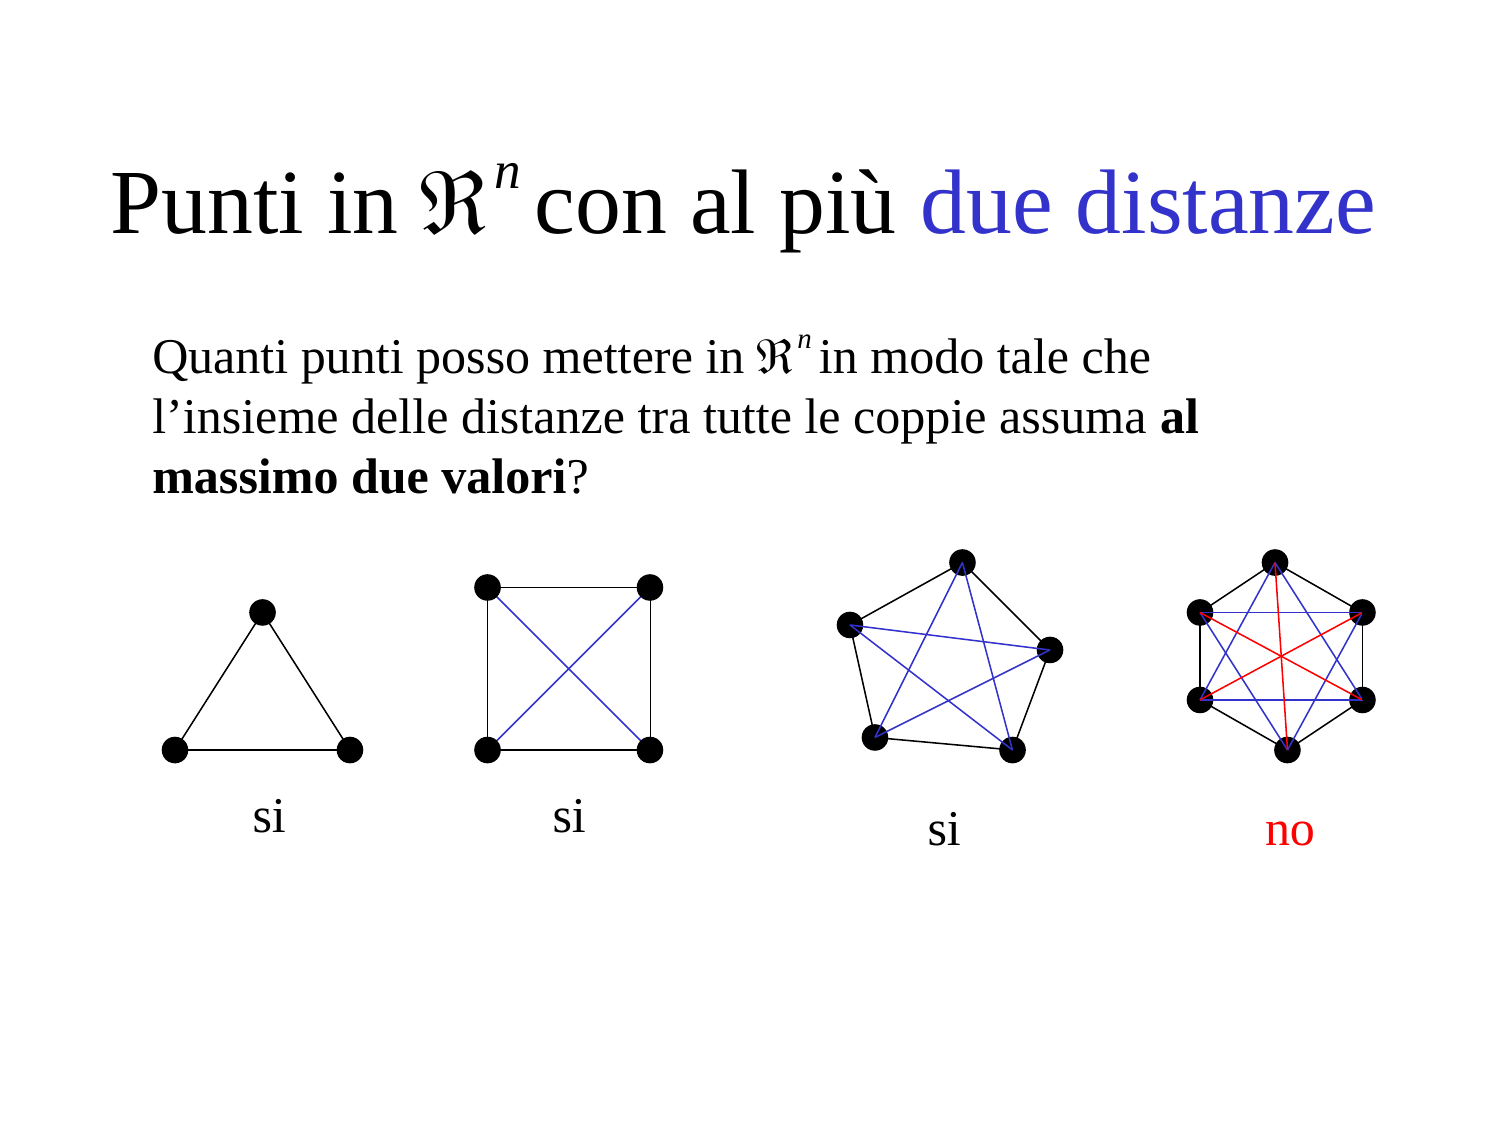

# Punti in n con al più due distanze
Quanti punti posso mettere in n in modo tale che l’insieme delle distanze tra tutte le coppie assuma al massimo due valori?
si
si
si
no